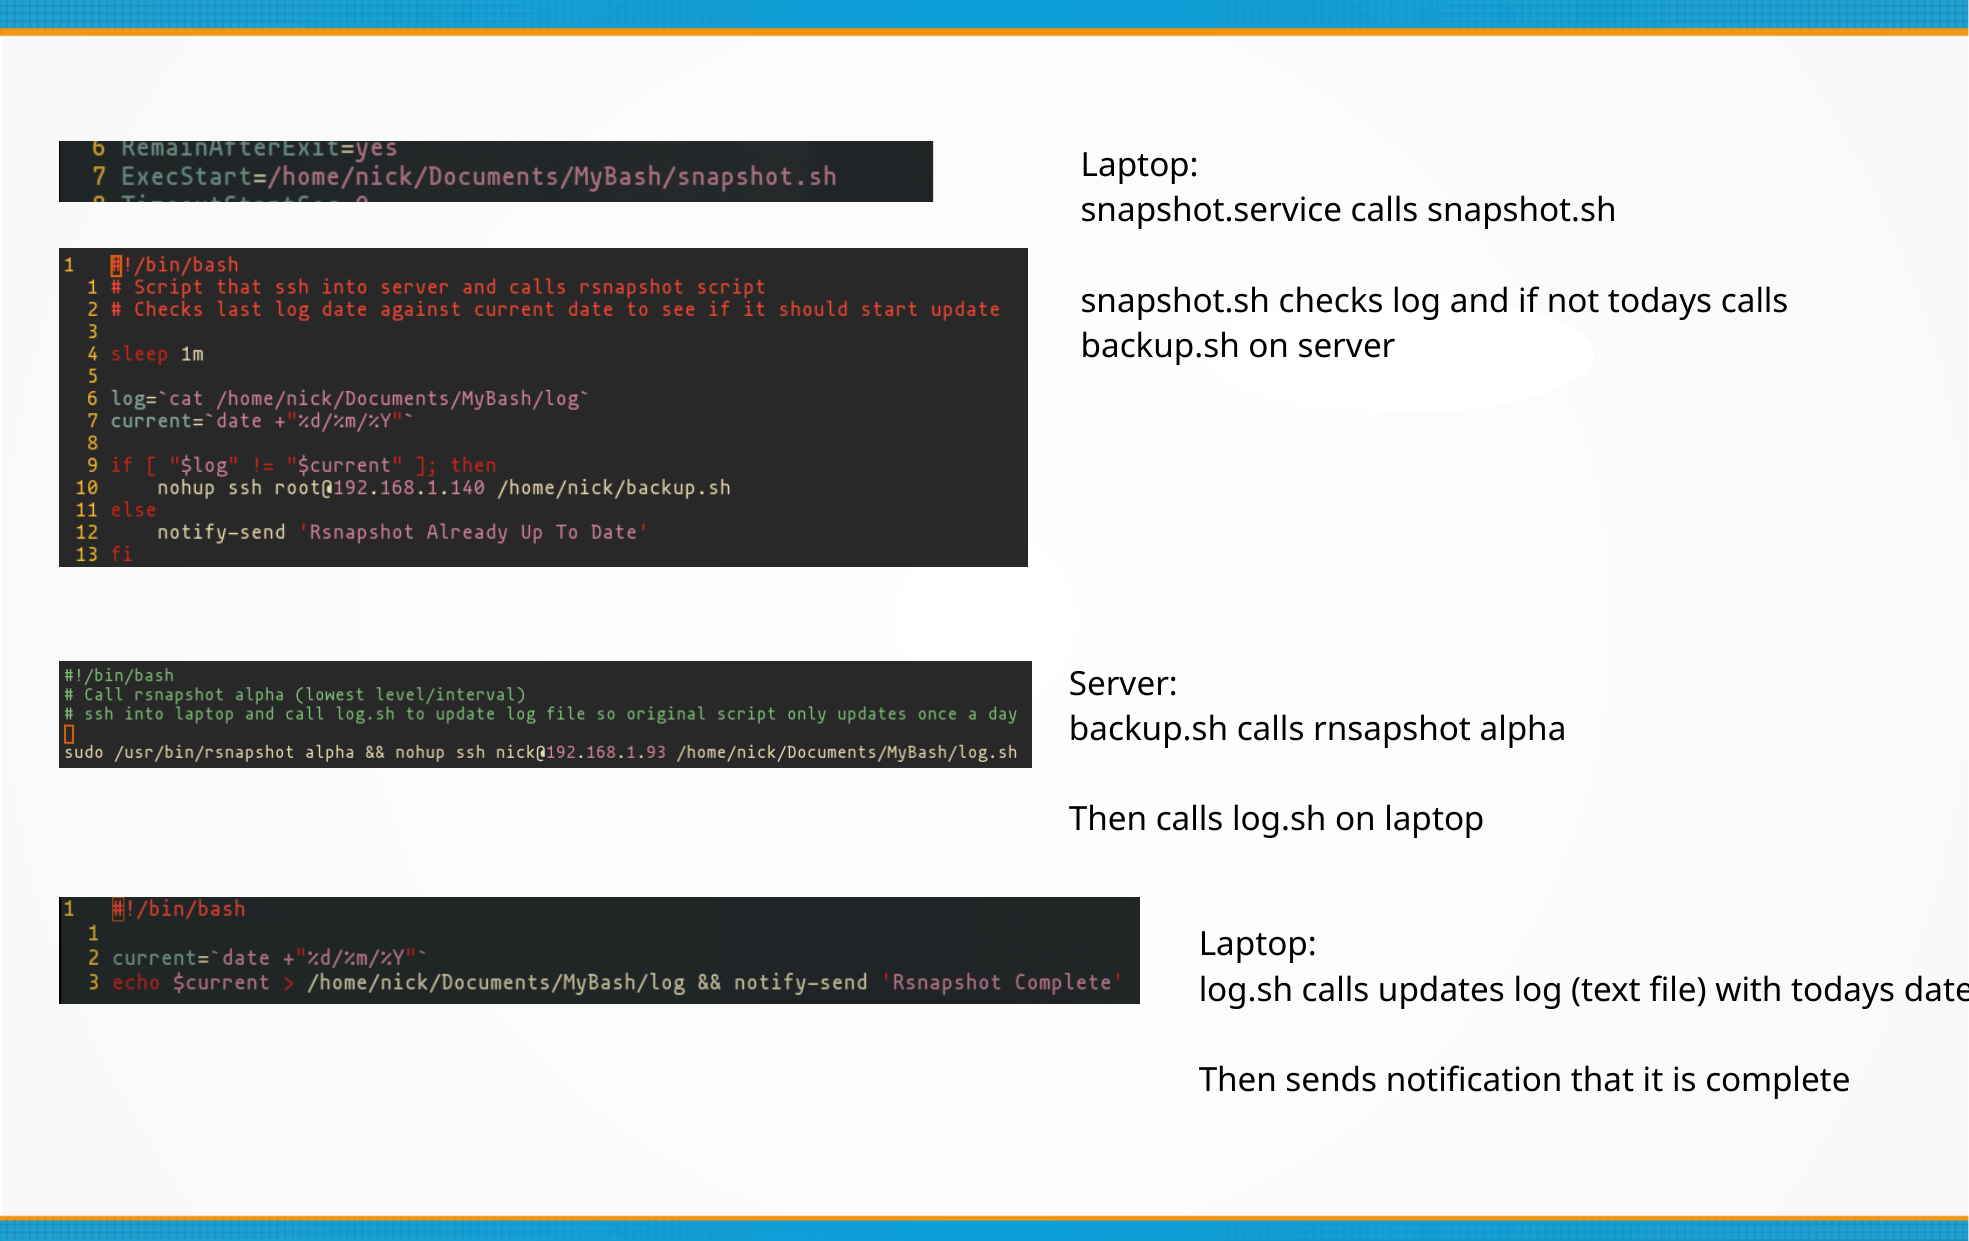

Laptop:
snapshot.service calls snapshot.sh
snapshot.sh checks log and if not todays calls backup.sh on server
Server:
backup.sh calls rnsapshot alpha
Then calls log.sh on laptop
Laptop:
log.sh calls updates log (text file) with todays date
Then sends notification that it is complete